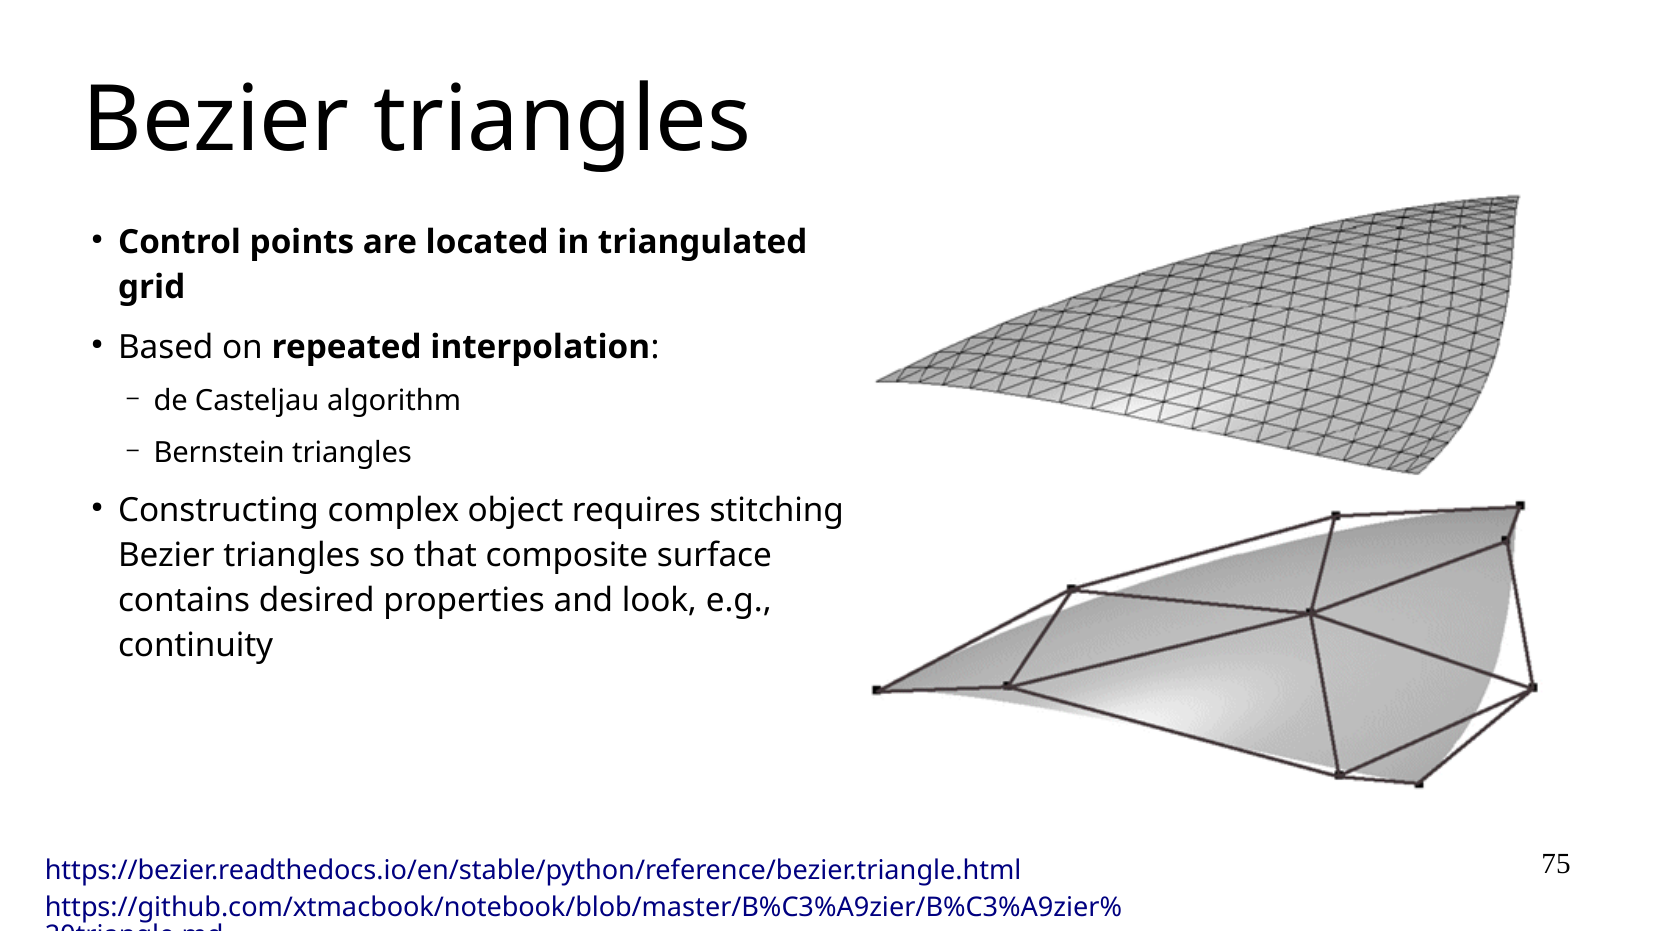

# Bezier triangles
Control points are located in triangulated grid
Based on repeated interpolation:
de Casteljau algorithm
Bernstein triangles
Constructing complex object requires stitching Bezier triangles so that composite surface contains desired properties and look, e.g., continuity
https://bezier.readthedocs.io/en/stable/python/reference/bezier.triangle.html
https://github.com/xtmacbook/notebook/blob/master/B%C3%A9zier/B%C3%A9zier%20triangle.md
75